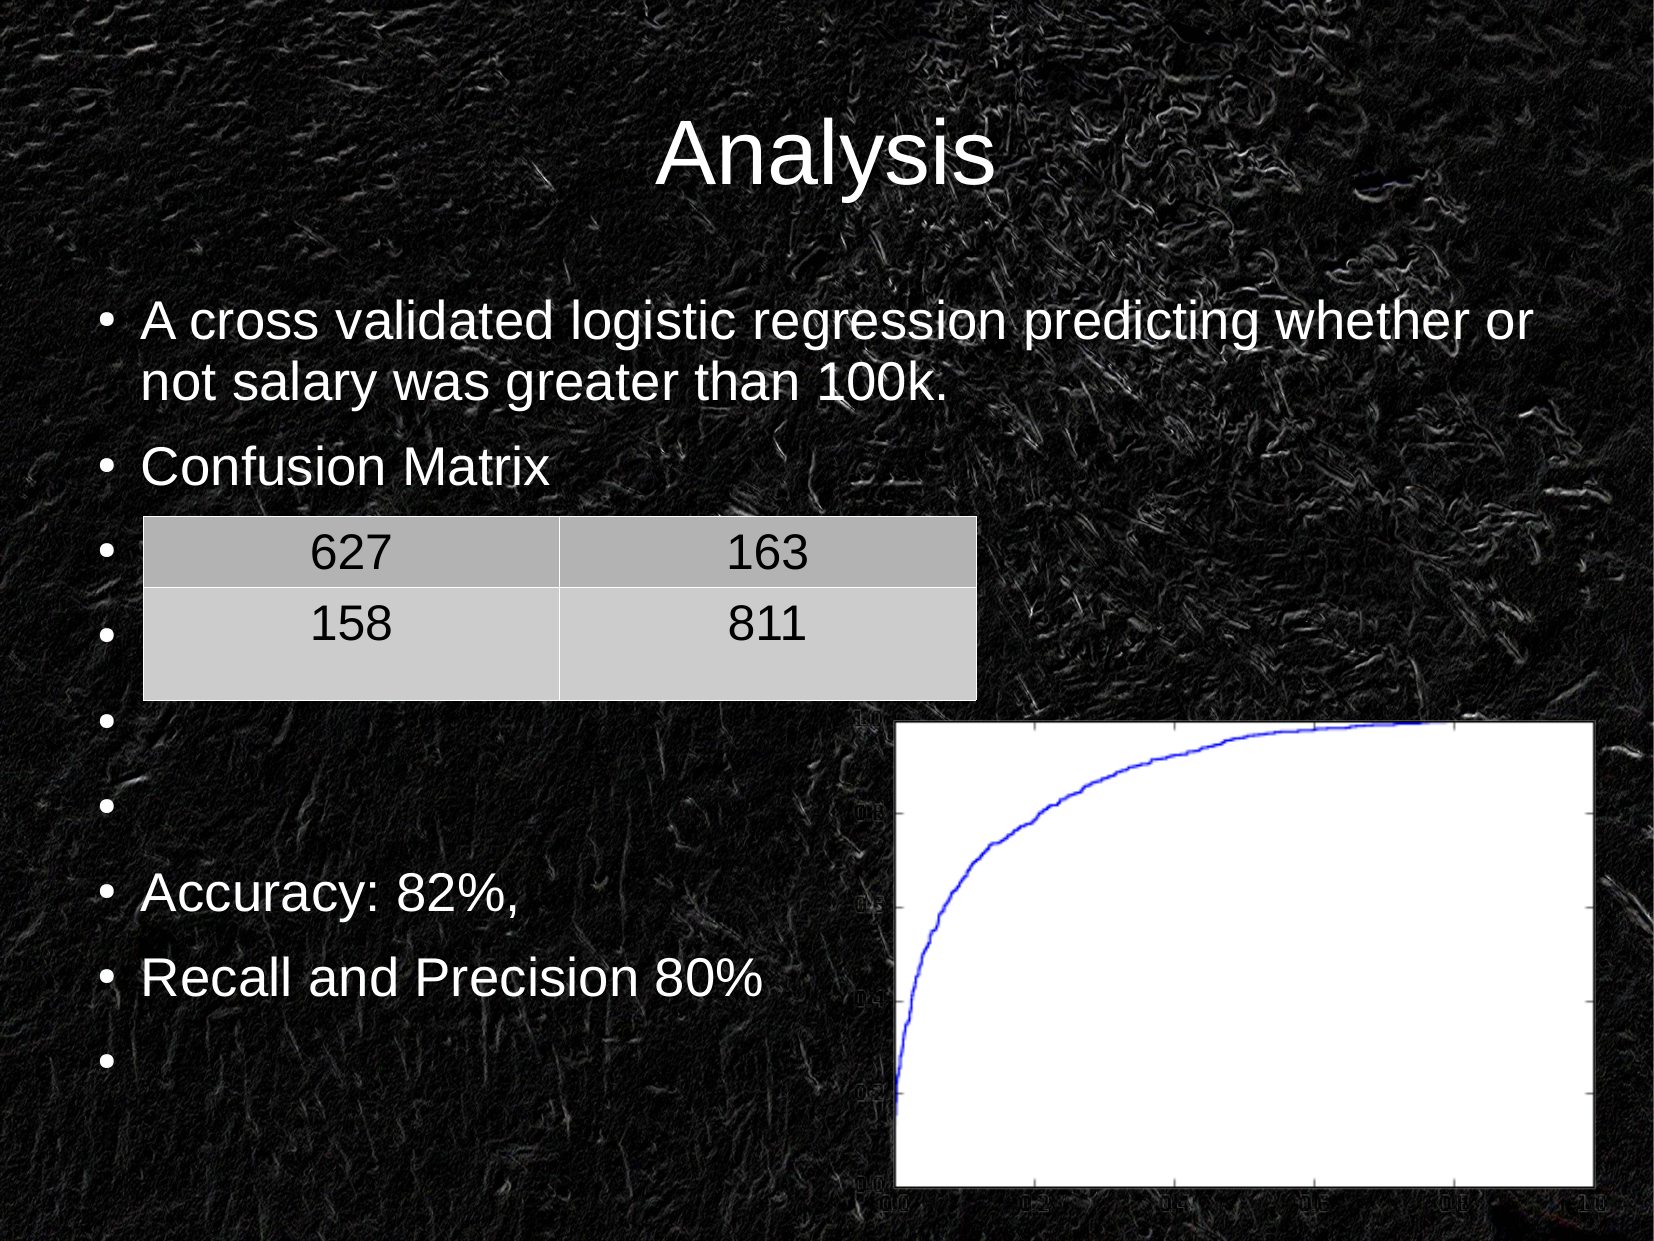

# Analysis
A cross validated logistic regression predicting whether or not salary was greater than 100k.
Confusion Matrix
Accuracy: 82%,
Recall and Precision 80%
| 627 | 163 |
| --- | --- |
| 158 | 811 |